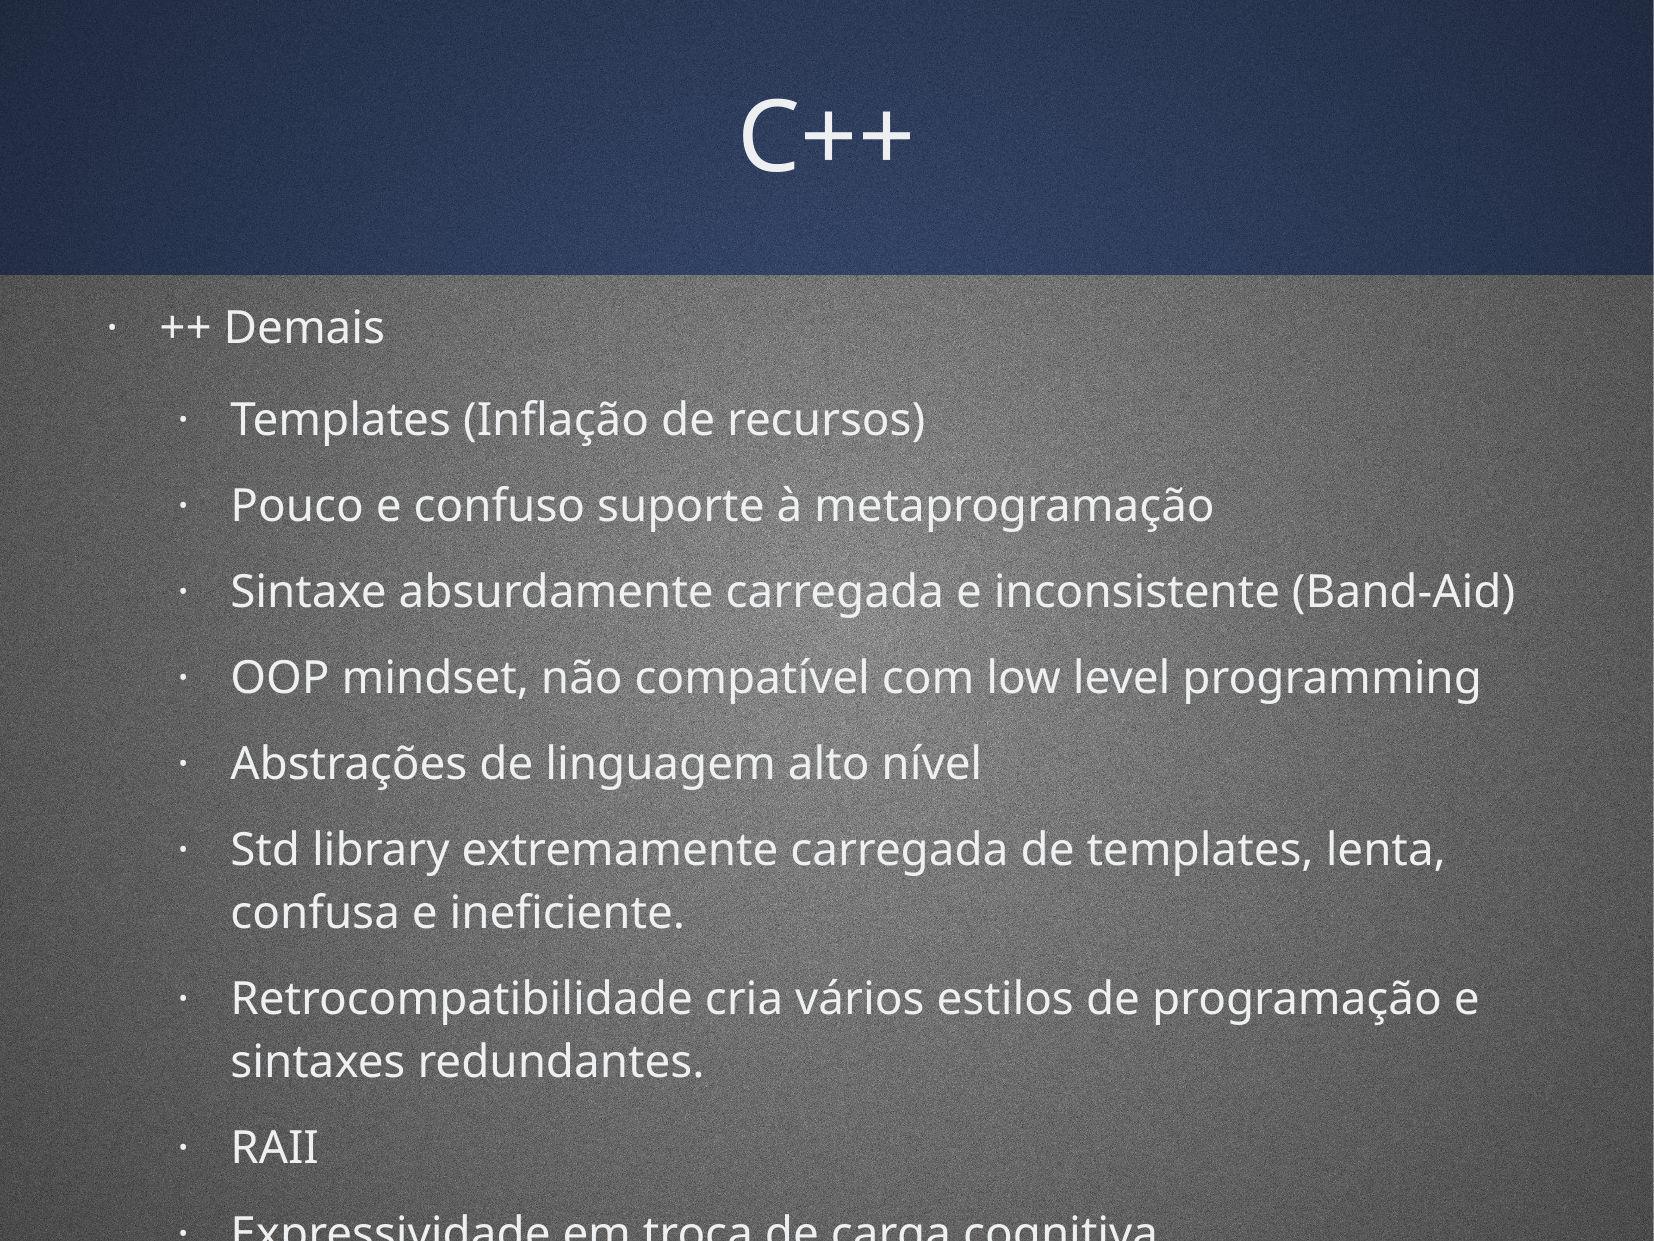

# C++
++ Demais
Templates (Inflação de recursos)
Pouco e confuso suporte à metaprogramação
Sintaxe absurdamente carregada e inconsistente (Band-Aid)
OOP mindset, não compatível com low level programming
Abstrações de linguagem alto nível
Std library extremamente carregada de templates, lenta, confusa e ineficiente.
Retrocompatibilidade cria vários estilos de programação e sintaxes redundantes.
RAII
Expressividade em troca de carga cognitiva